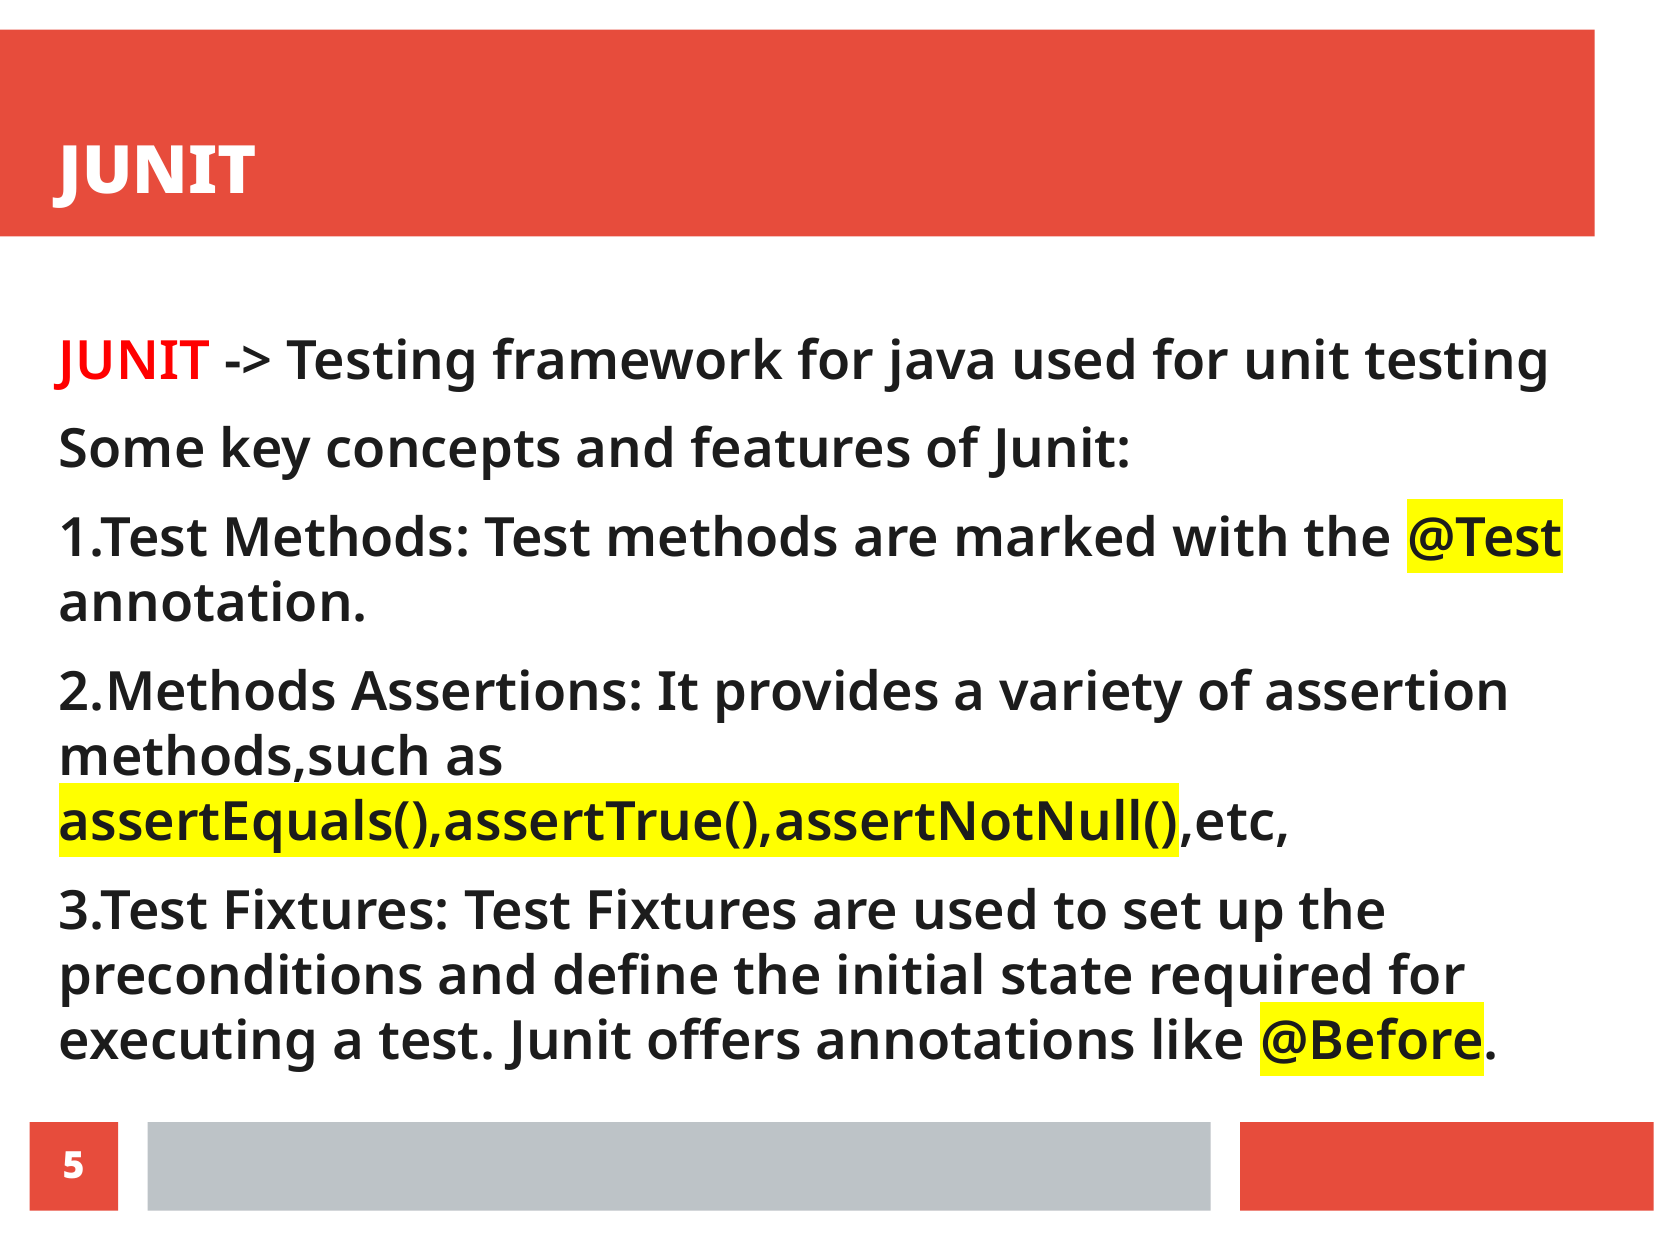

# JUNIT
JUNIT -> Testing framework for java used for unit testing
Some key concepts and features of Junit:
1.Test Methods: Test methods are marked with the @Test annotation.
2.Methods Assertions: It provides a variety of assertion methods,such as assertEquals(),assertTrue(),assertNotNull(),etc,
3.Test Fixtures: Test Fixtures are used to set up the preconditions and define the initial state required for executing a test. Junit offers annotations like @Before.